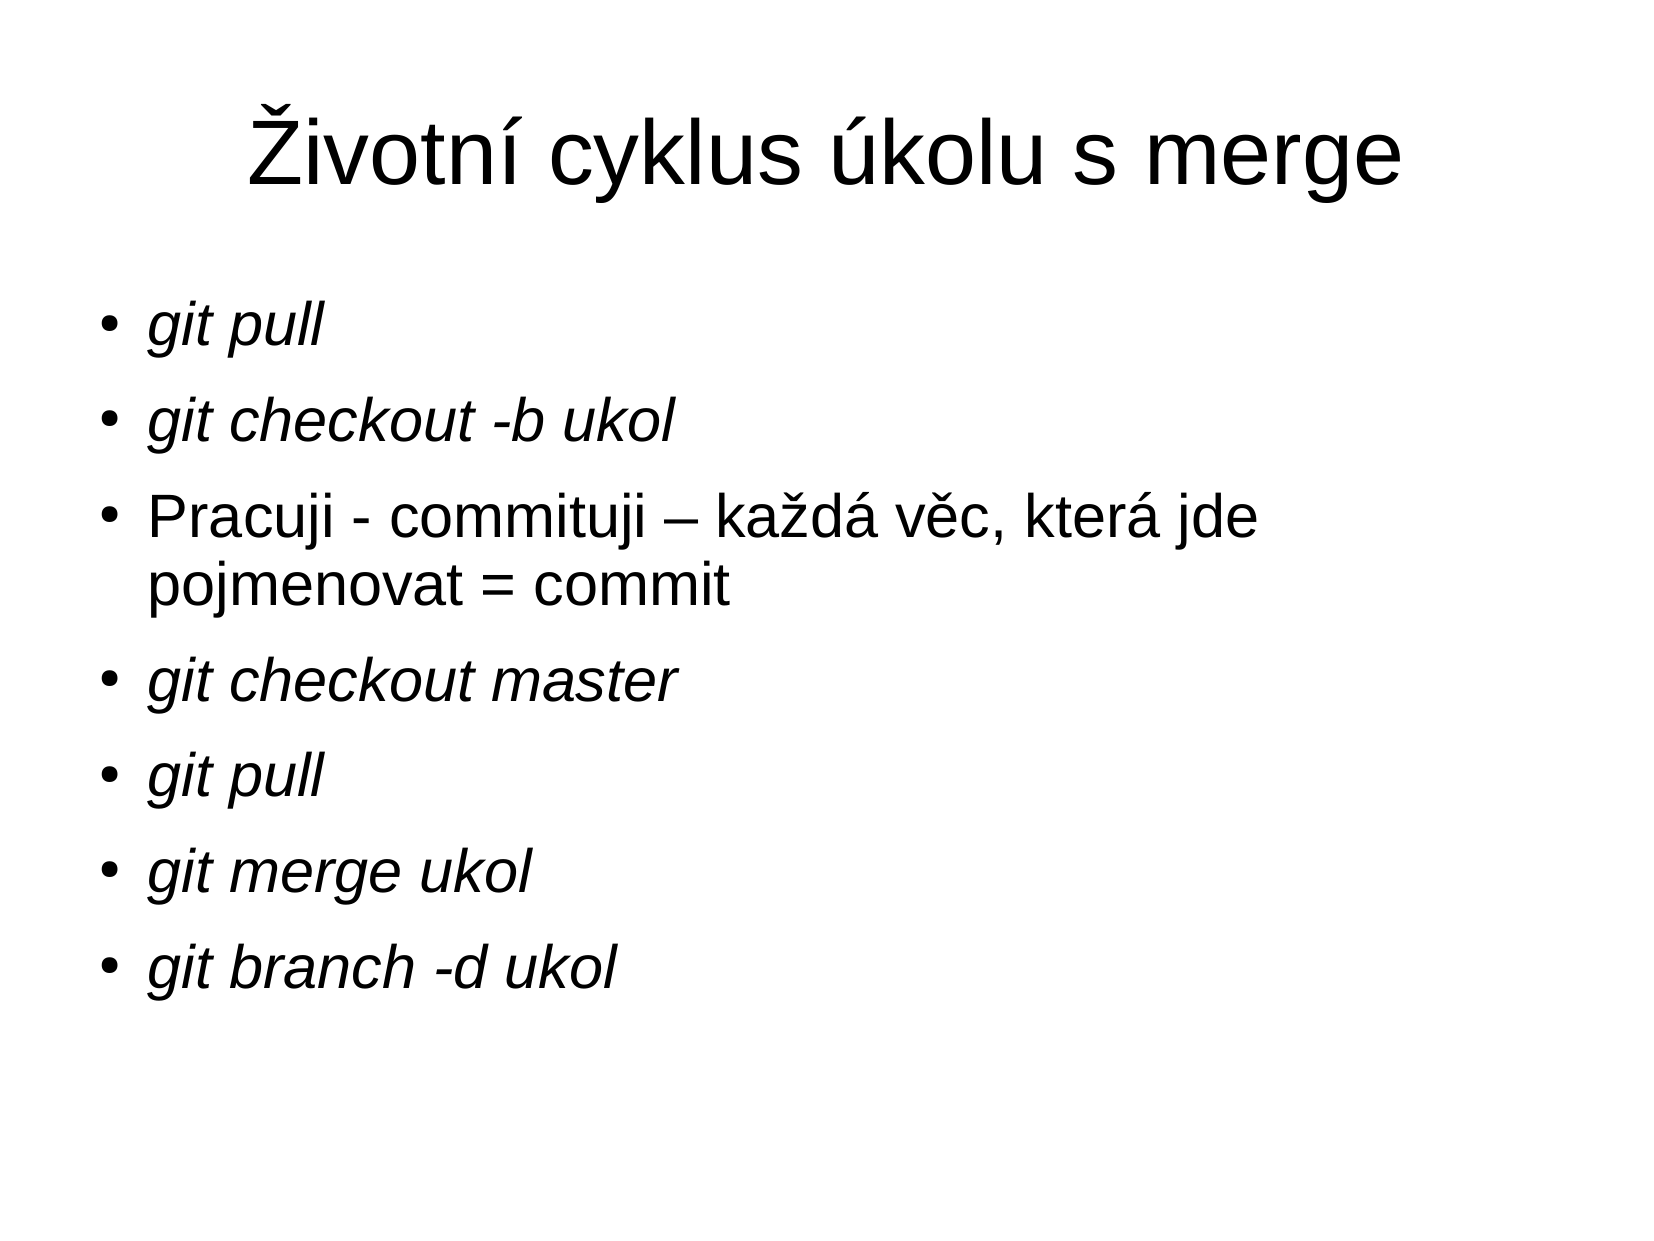

# Životní cyklus úkolu s merge
git pull
git checkout -b ukol
Pracuji - commituji – každá věc, která jde pojmenovat = commit
git checkout master
git pull
git merge ukol
git branch -d ukol